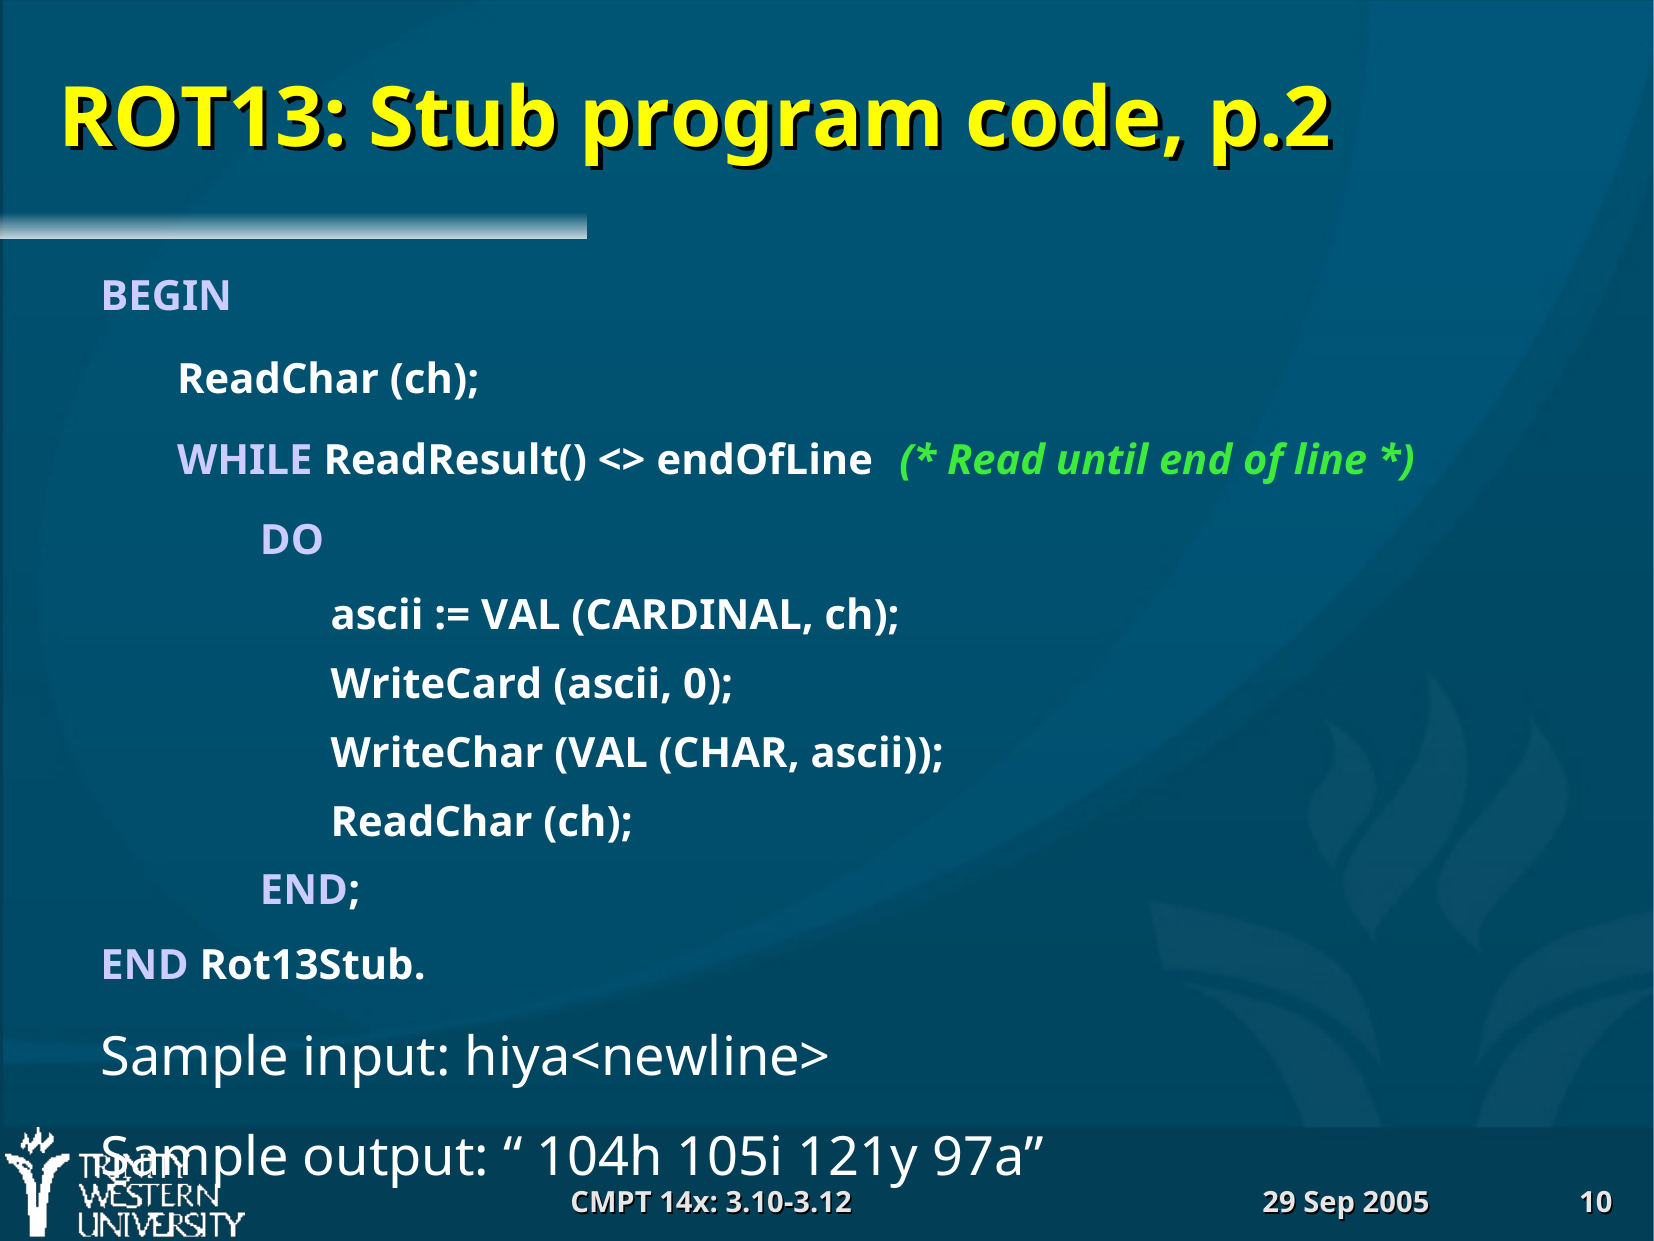

# ROT13: Stub program code, p.2
BEGIN
ReadChar (ch);
WHILE ReadResult() <> endOfLine	(* Read until end of line *)
DO
ascii := VAL (CARDINAL, ch);
WriteCard (ascii, 0);
WriteChar (VAL (CHAR, ascii));
ReadChar (ch);
END;
END Rot13Stub.
Sample input: hiya<newline>
Sample output: “ 104h 105i 121y 97a”
CMPT 14x: 3.10-3.12
29 Sep 2005
10